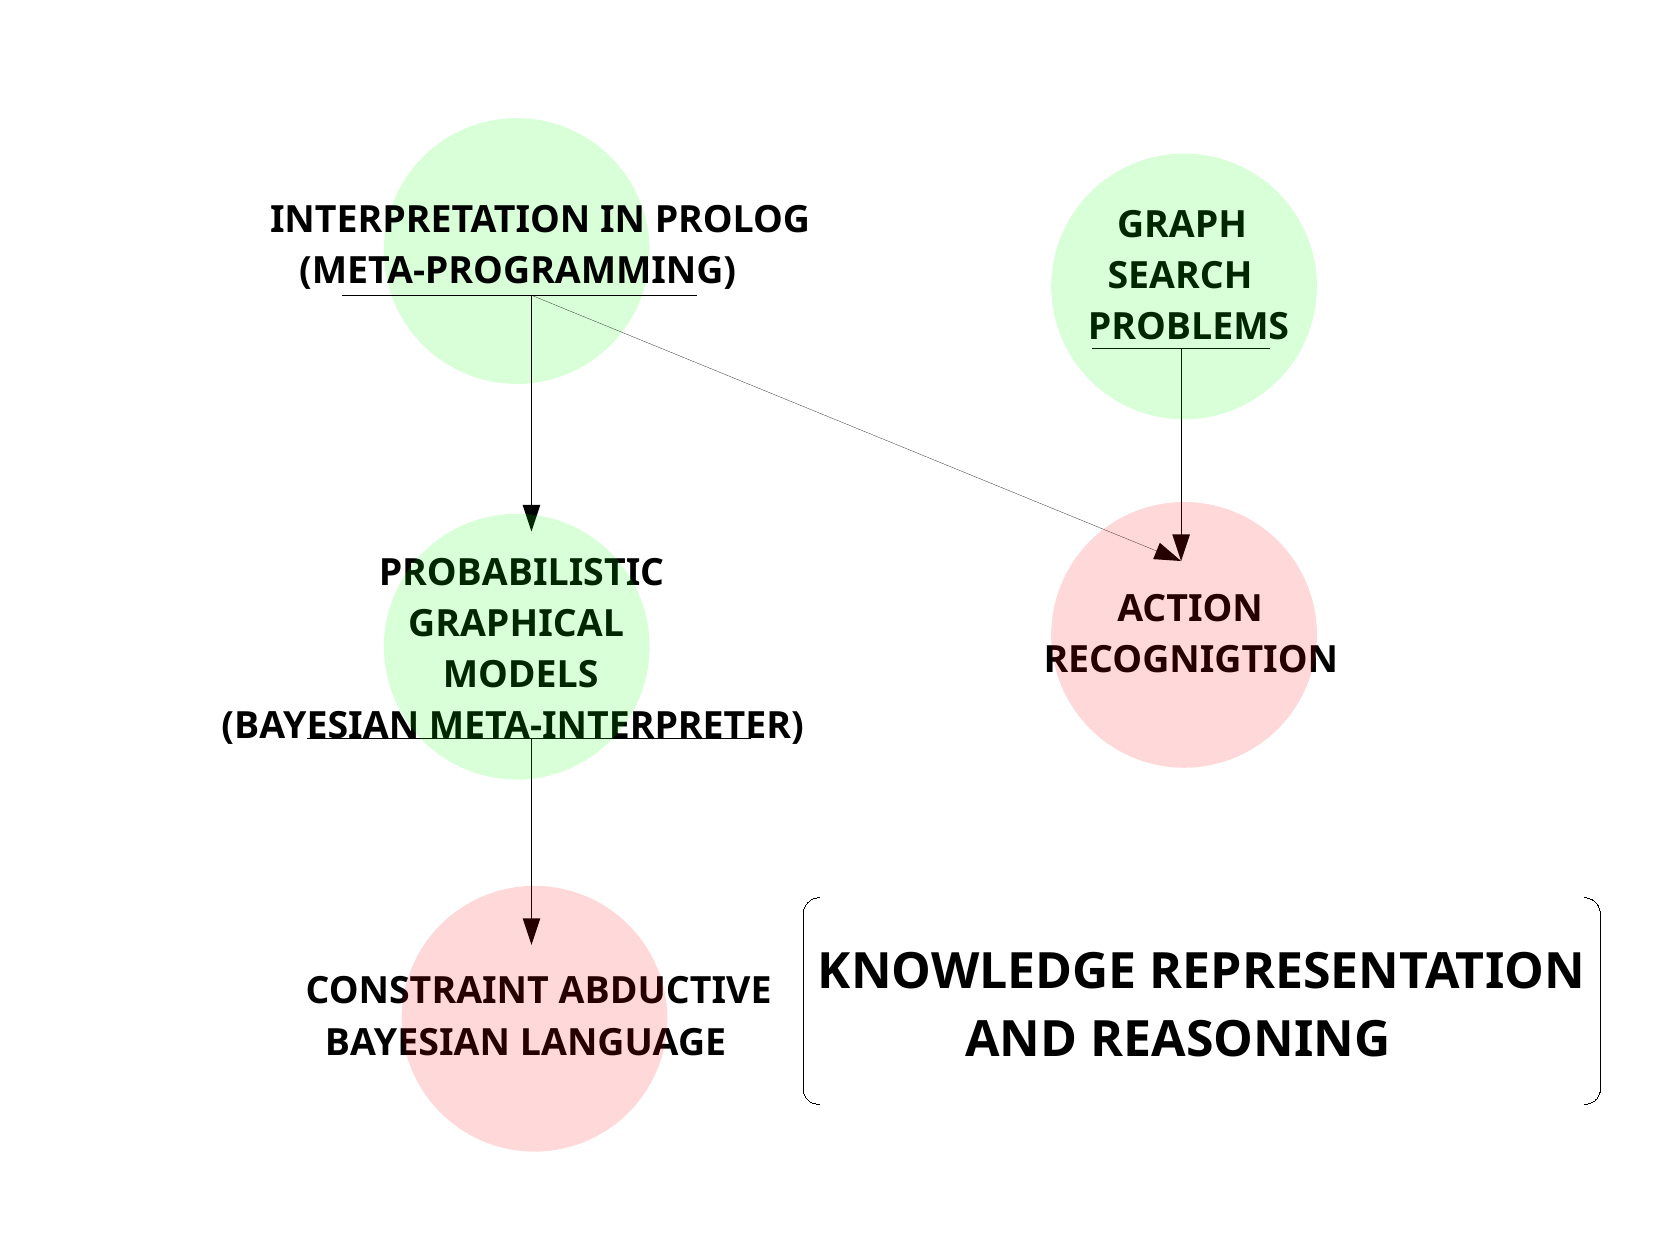

INTERPRETATION IN PROLOG
 (META-PROGRAMMING)
 GRAPH
 SEARCH
PROBLEMS
		 PROBABILISTIC
		 GRAPHICAL
			MODELS
(BAYESIAN META-INTERPRETER)
 	ACTION
RECOGNIGTION
KNOWLEDGE REPRESENTATION
		AND REASONING
CONSTRAINT ABDUCTIVE
 BAYESIAN LANGUAGE